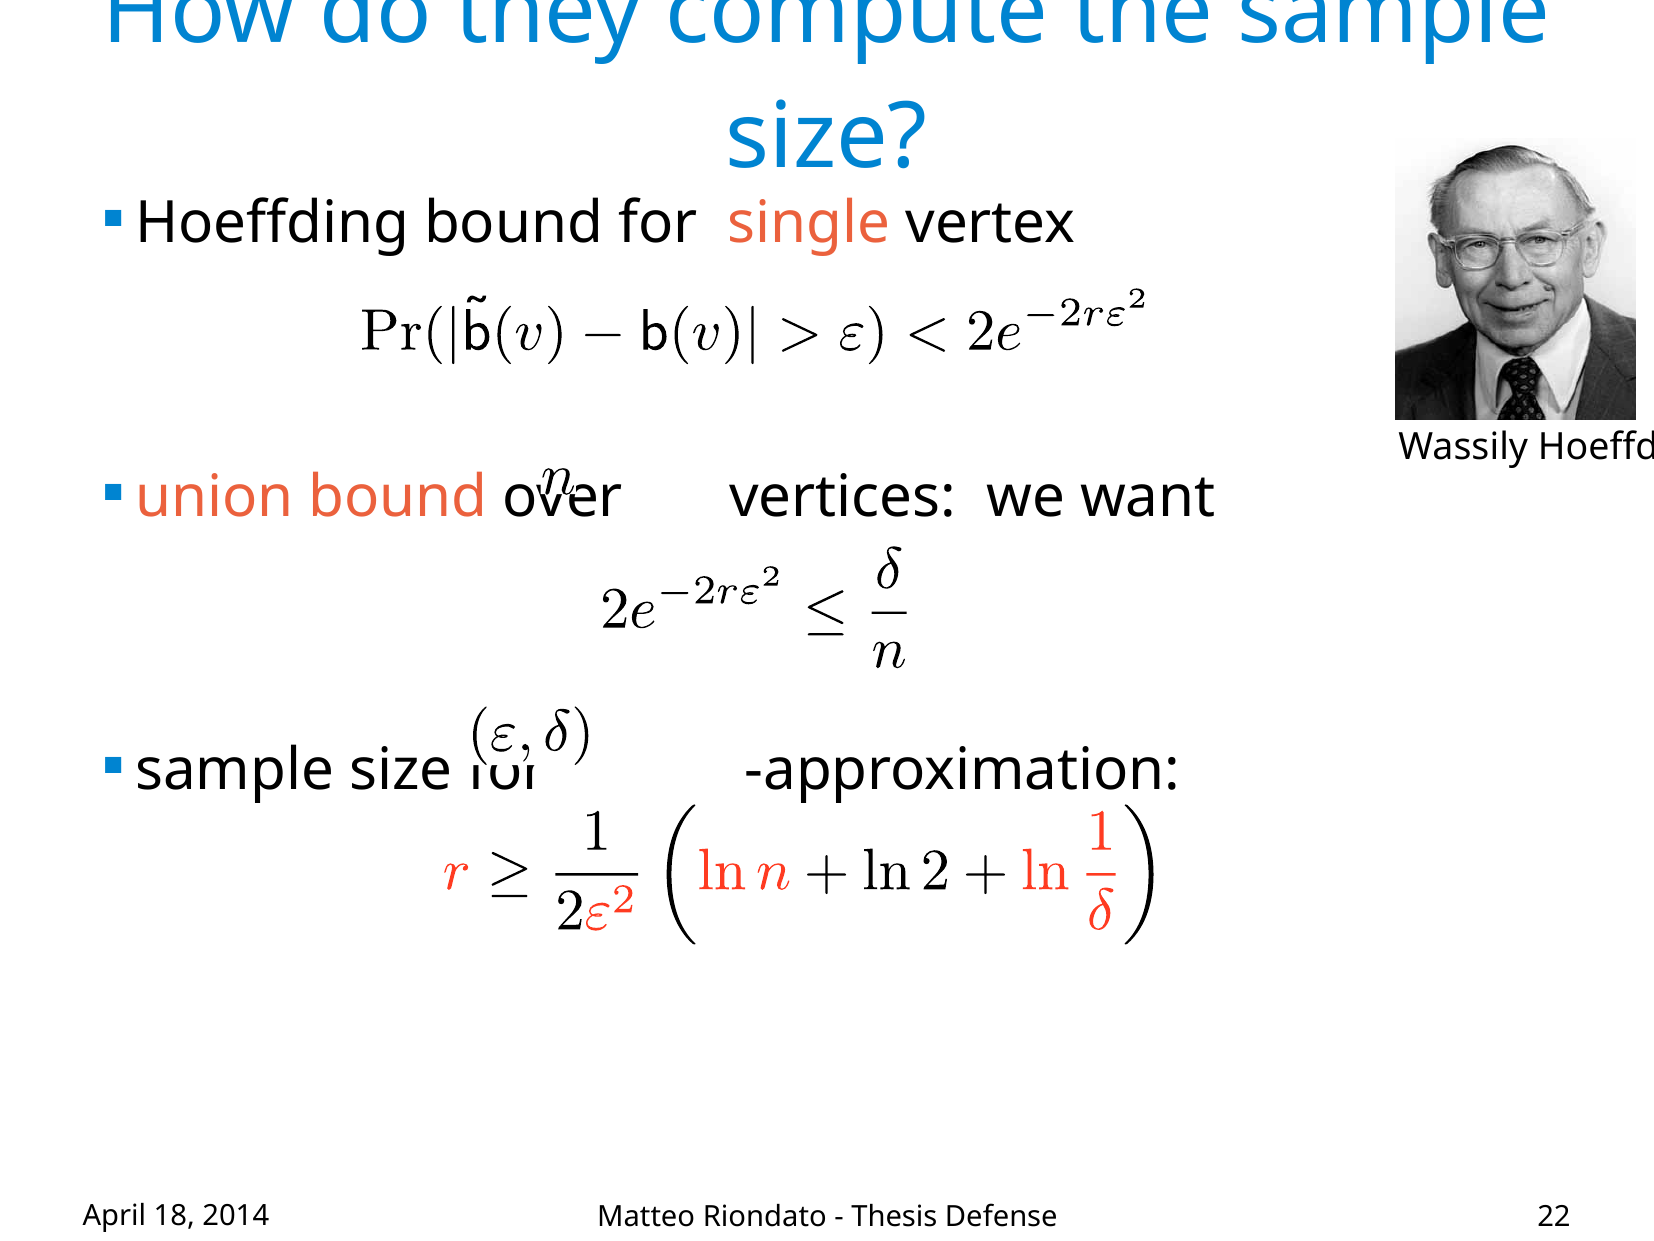

# How do they compute the sample size?
Hoeffding bound for single vertex
union bound over vertices: we want
sample size for -approximation:
Wassily Hoeffding
April 18, 2014
Matteo Riondato - Thesis Defense
22